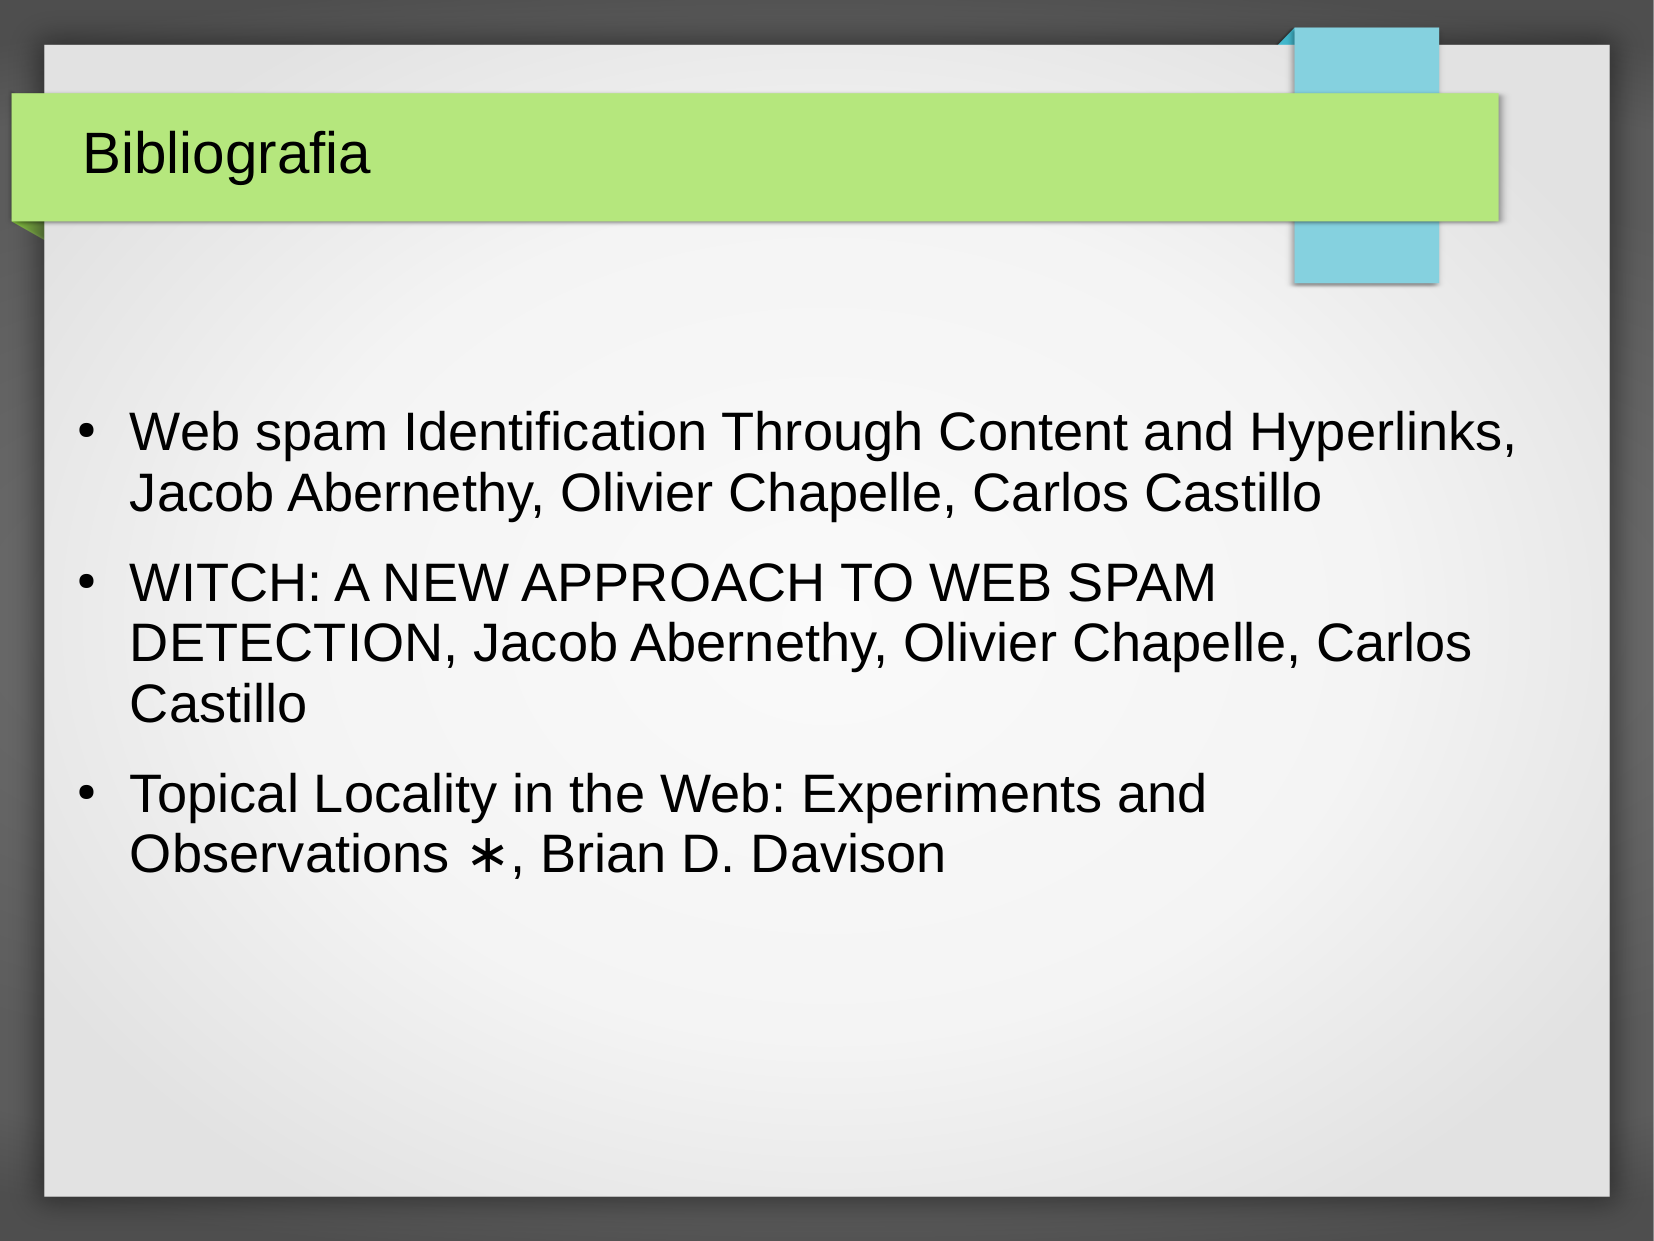

# Bibliografia
Web spam Identification Through Content and Hyperlinks, Jacob Abernethy, Olivier Chapelle, Carlos Castillo
WITCH: A NEW APPROACH TO WEB SPAM DETECTION, Jacob Abernethy, Olivier Chapelle, Carlos Castillo
Topical Locality in the Web: Experiments and Observations ∗, Brian D. Davison